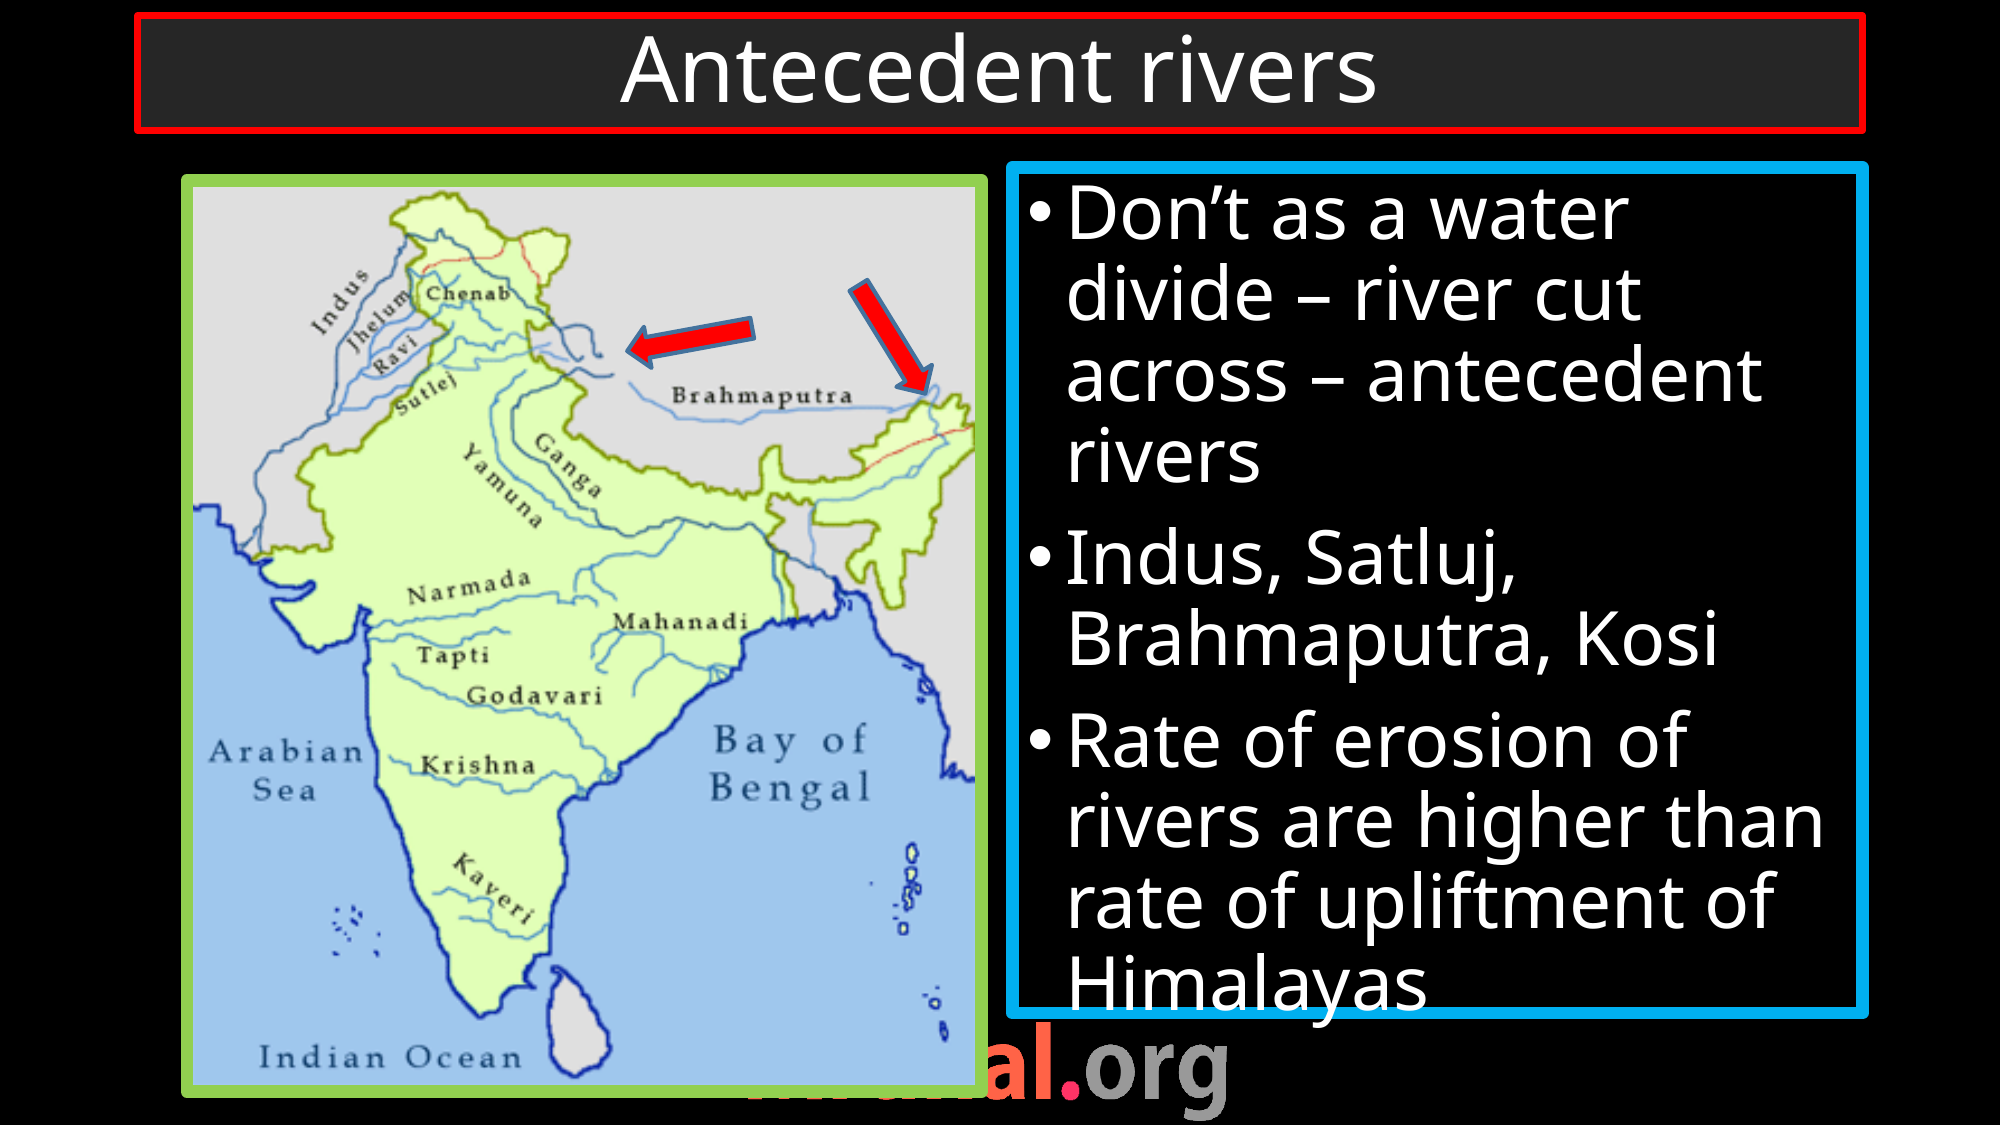

Antecedent rivers
# Don’t as a water divide – river cut across – antecedent rivers
Indus, Satluj, Brahmaputra, Kosi
Rate of erosion of rivers are higher than rate of upliftment of Himalayas